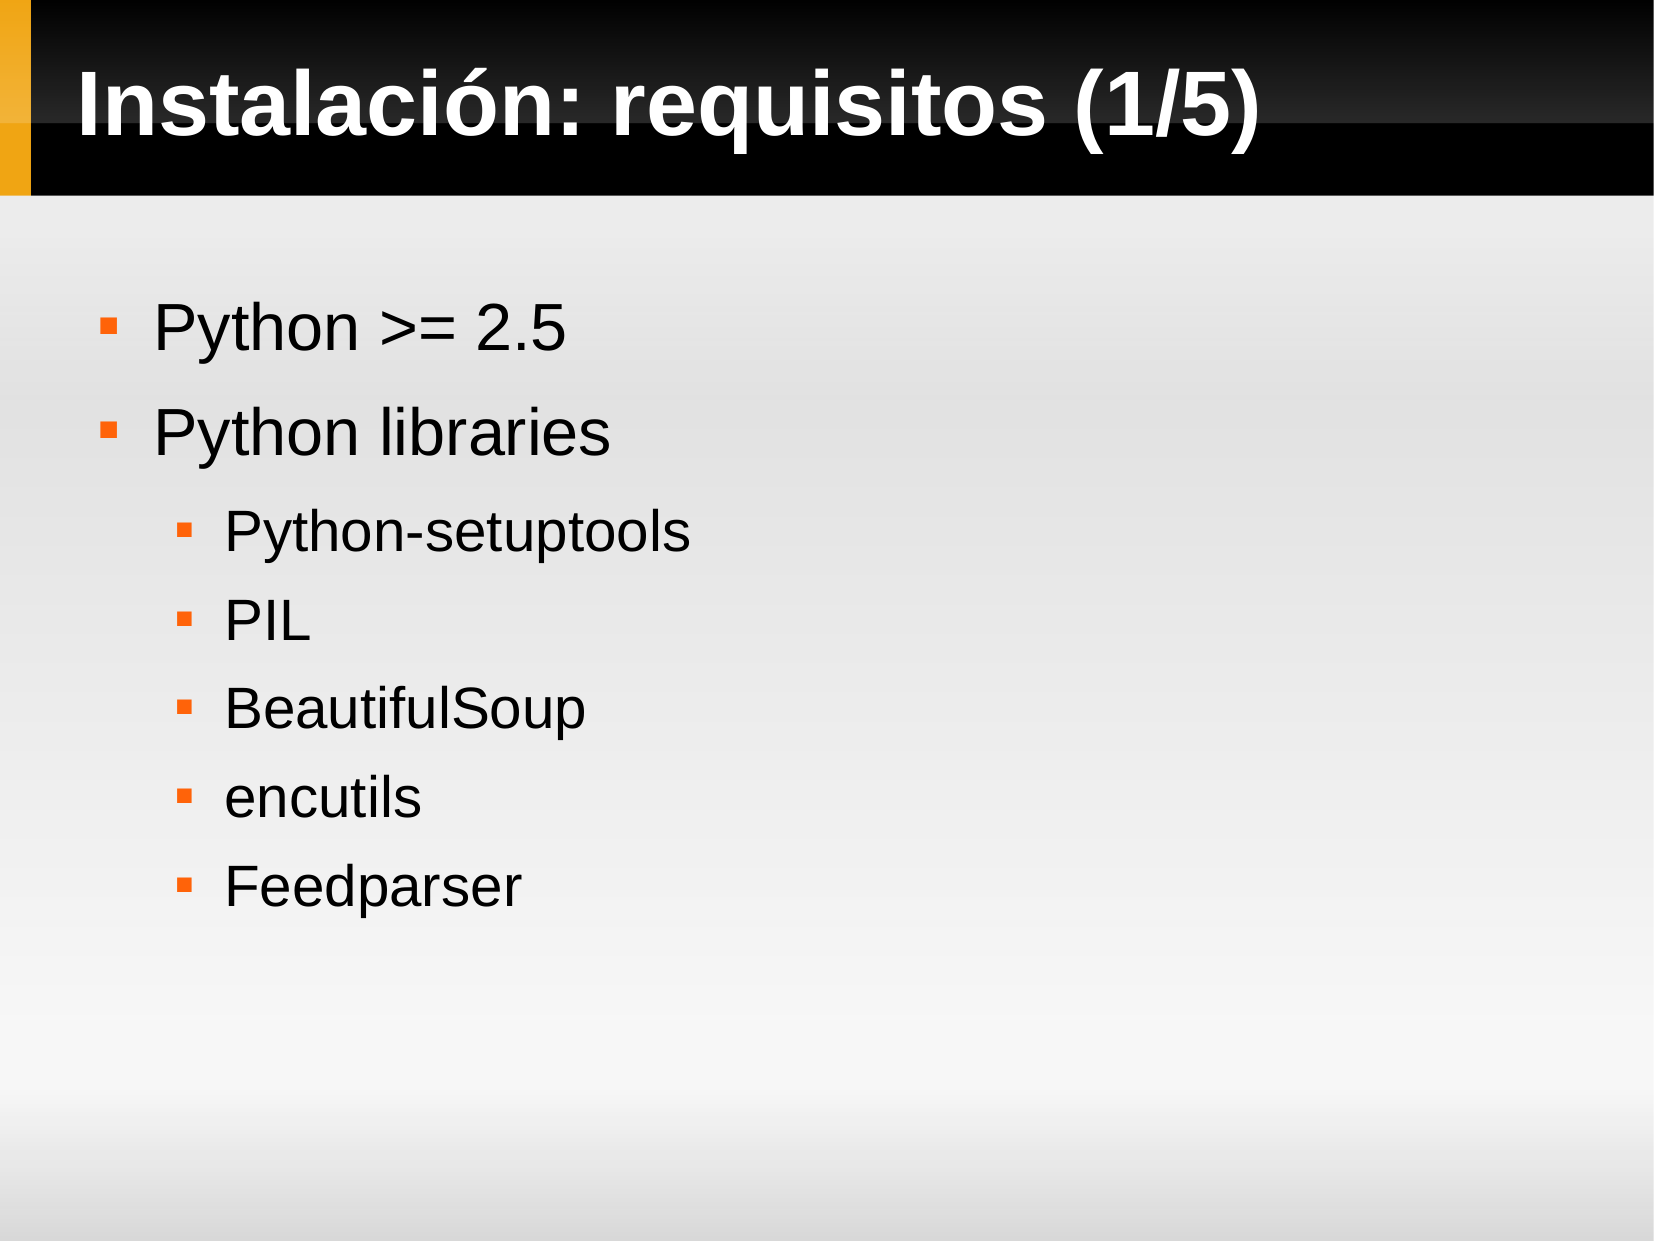

# Instalación: requisitos (1/5)
Python >= 2.5
Python libraries
Python-setuptools
PIL
BeautifulSoup
encutils
Feedparser